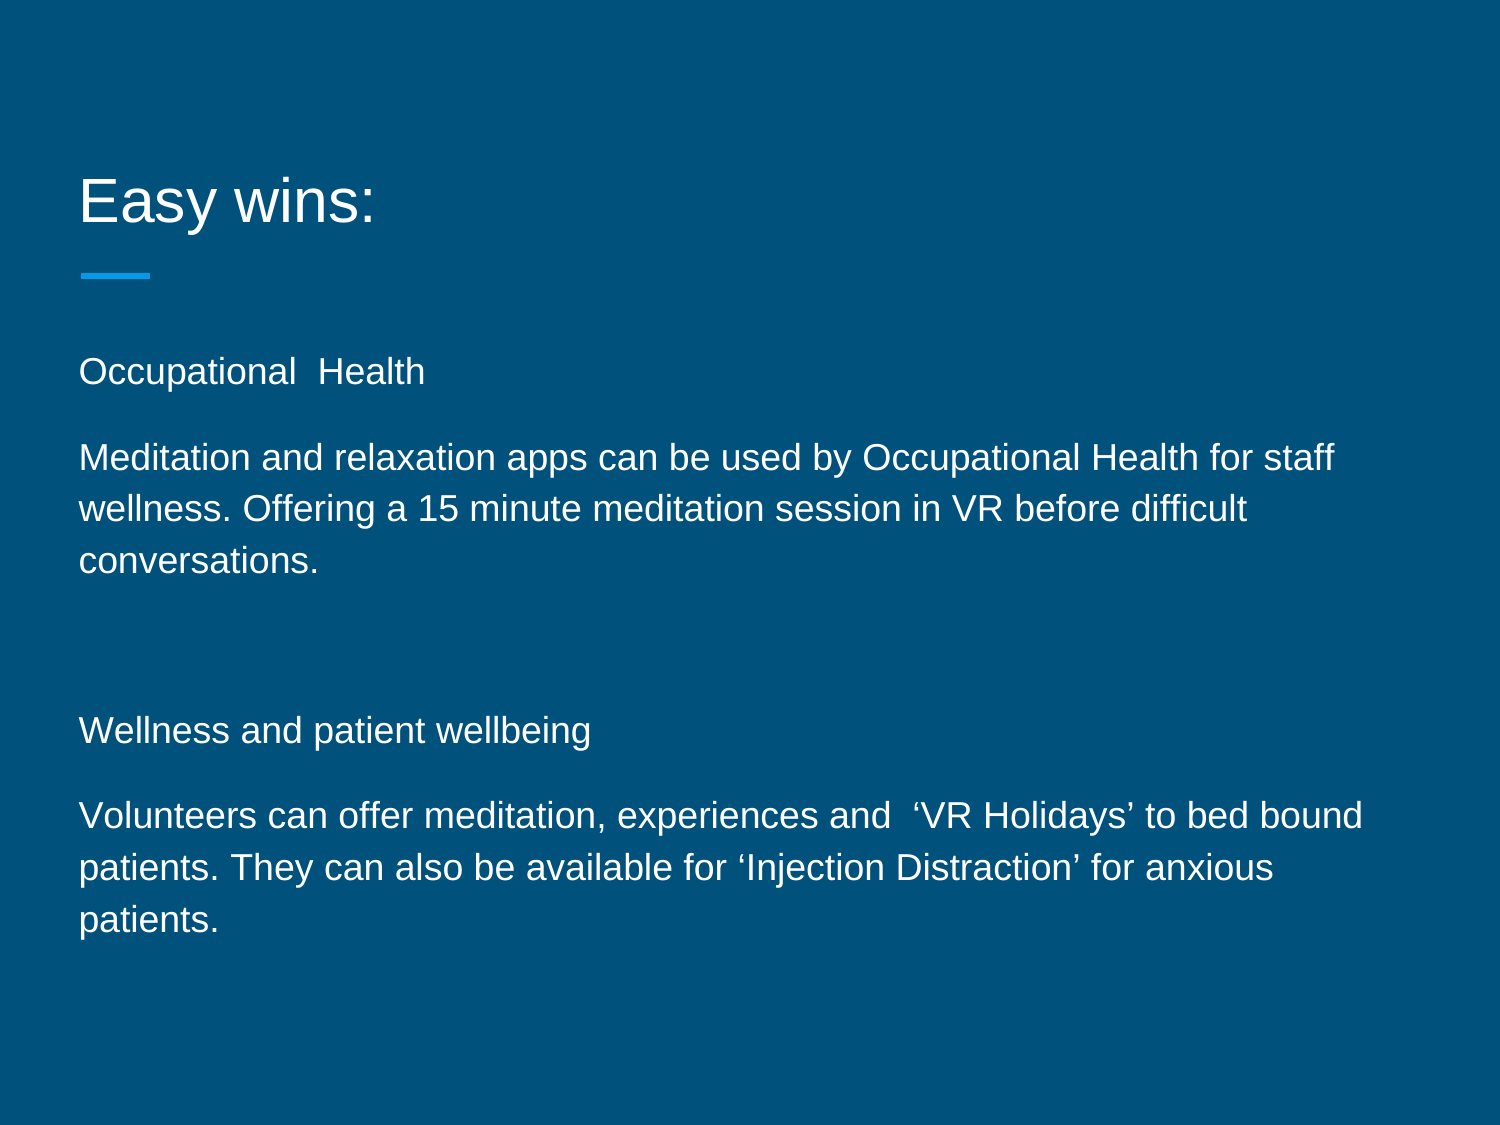

# Easy wins:
Occupational Health
Meditation and relaxation apps can be used by Occupational Health for staff wellness. Offering a 15 minute meditation session in VR before difficult conversations.
Wellness and patient wellbeing
Volunteers can offer meditation, experiences and ‘VR Holidays’ to bed bound patients. They can also be available for ‘Injection Distraction’ for anxious patients.